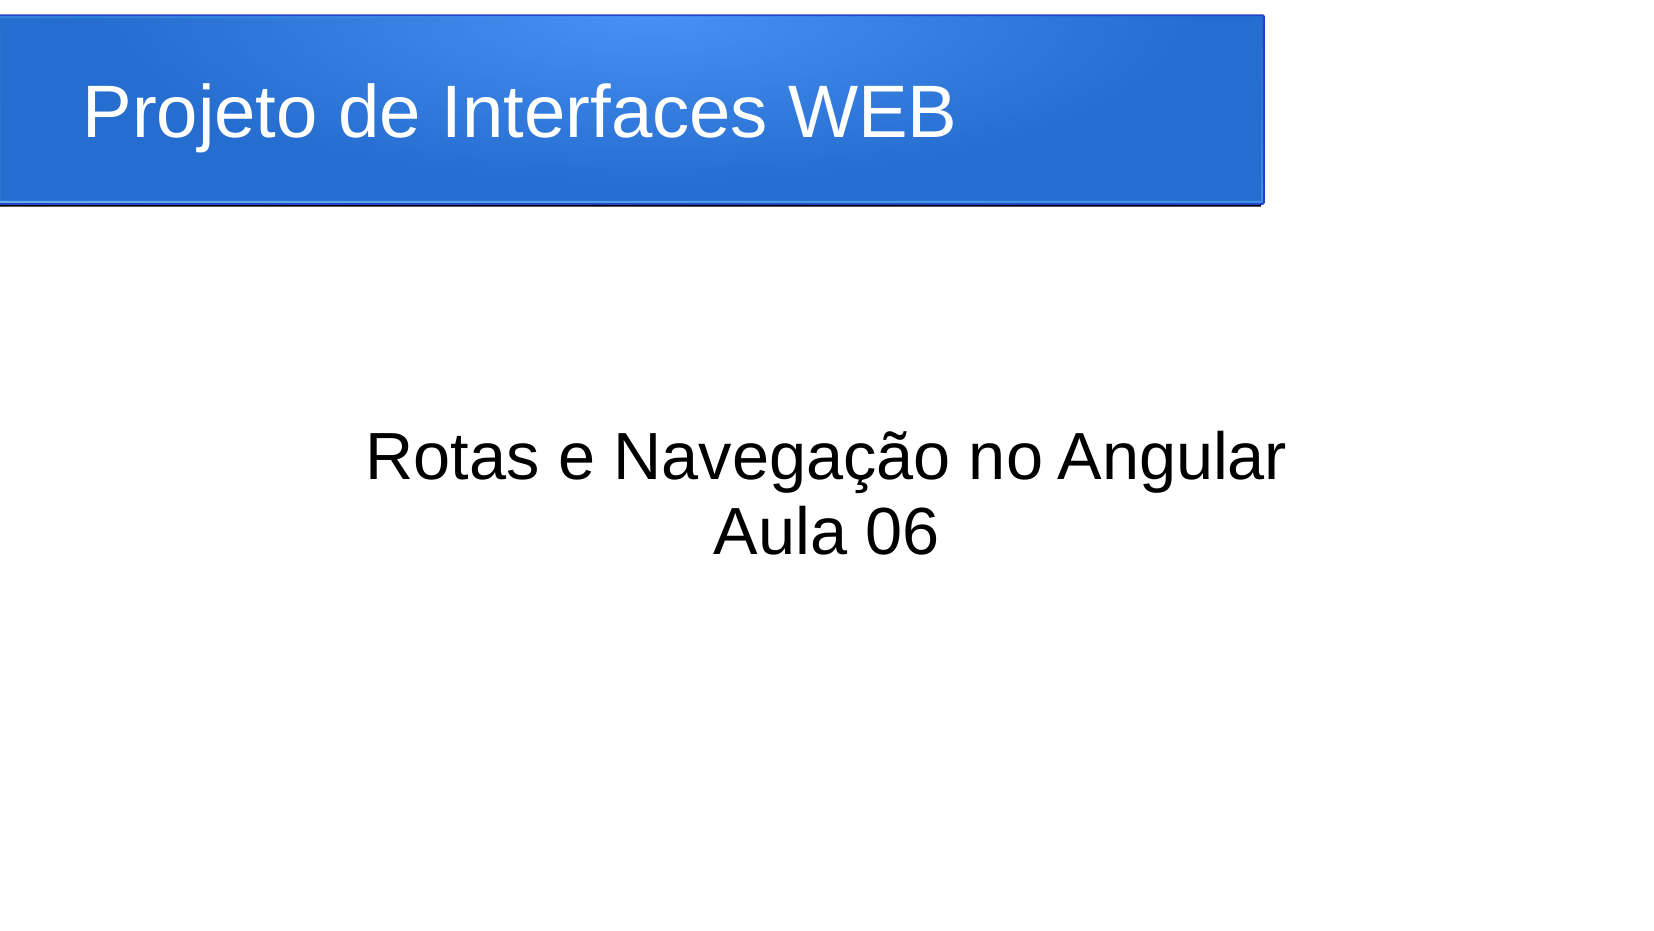

# Projeto de Interfaces WEB
Rotas e Navegação no Angular
Aula 06